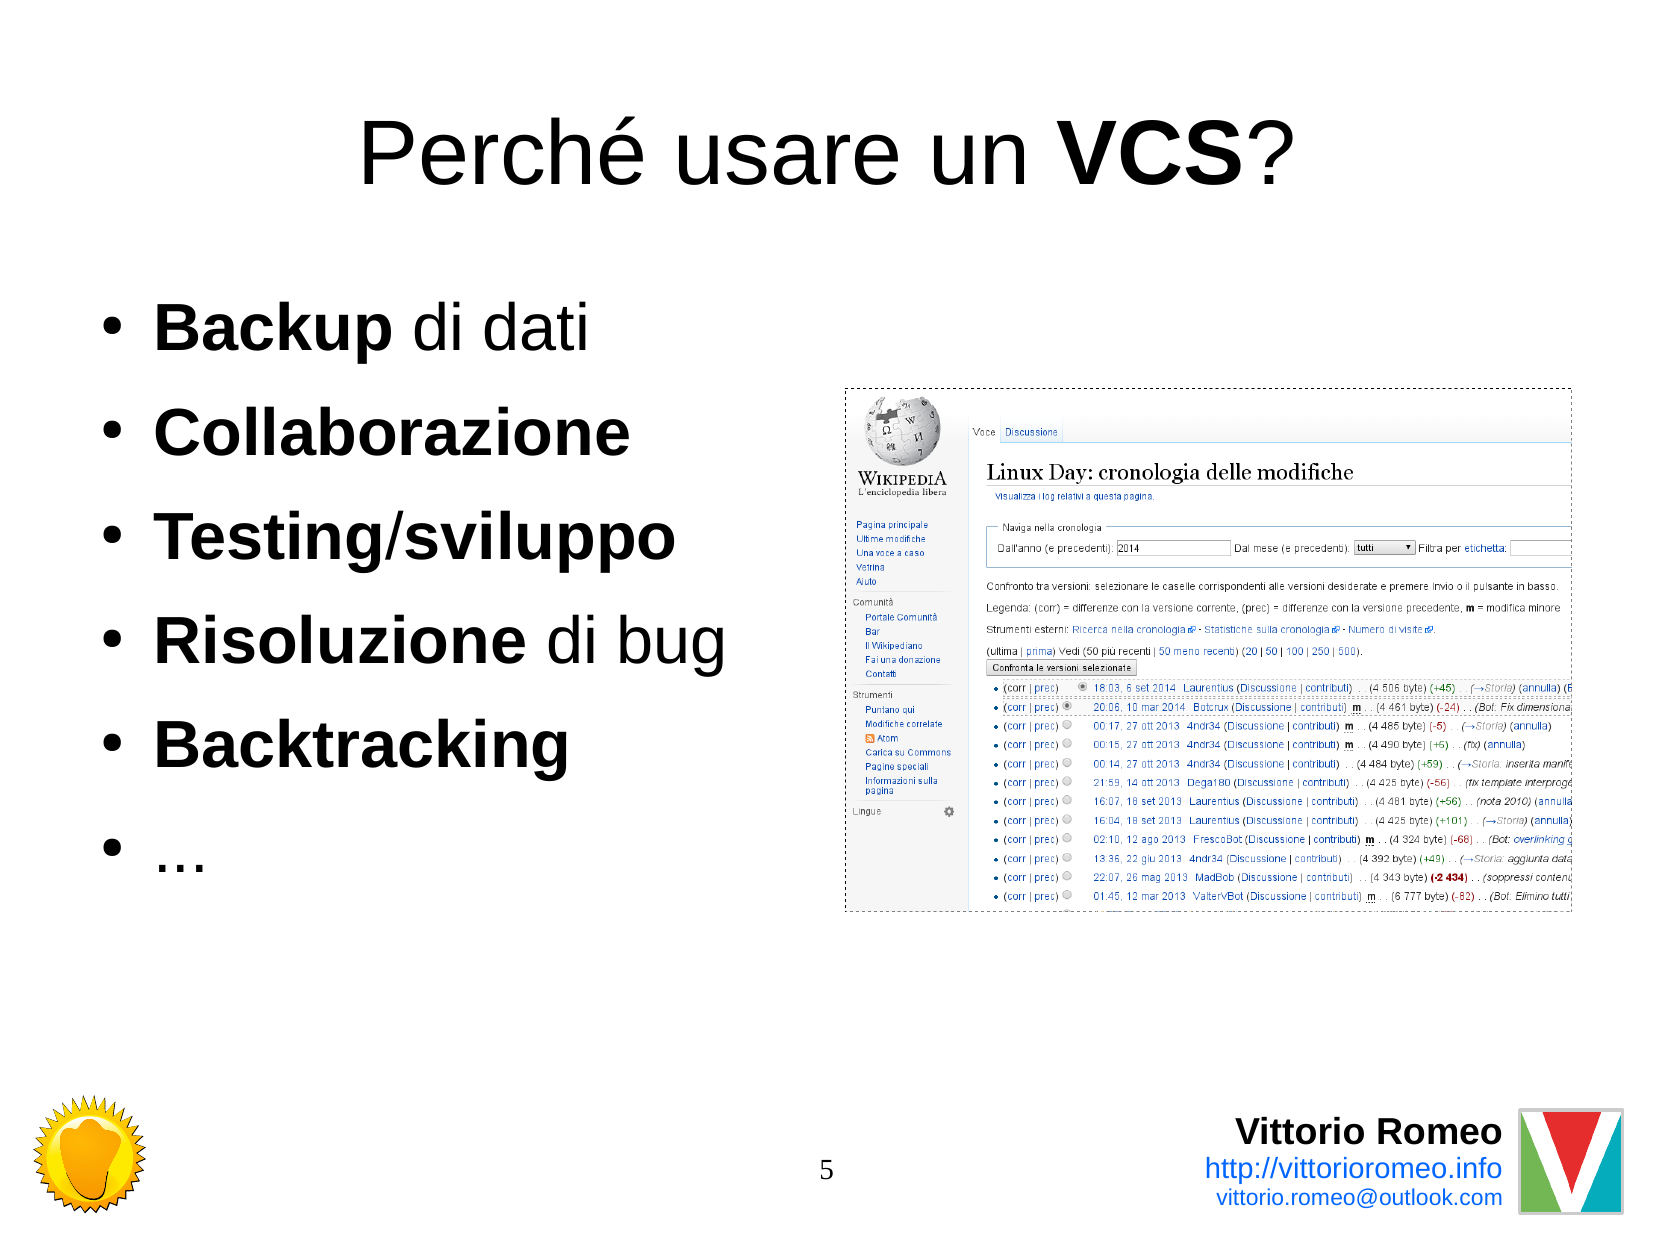

# Perché usare un VCS?
Backup di dati
Collaborazione
Testing/sviluppo
Risoluzione di bug
Backtracking
...